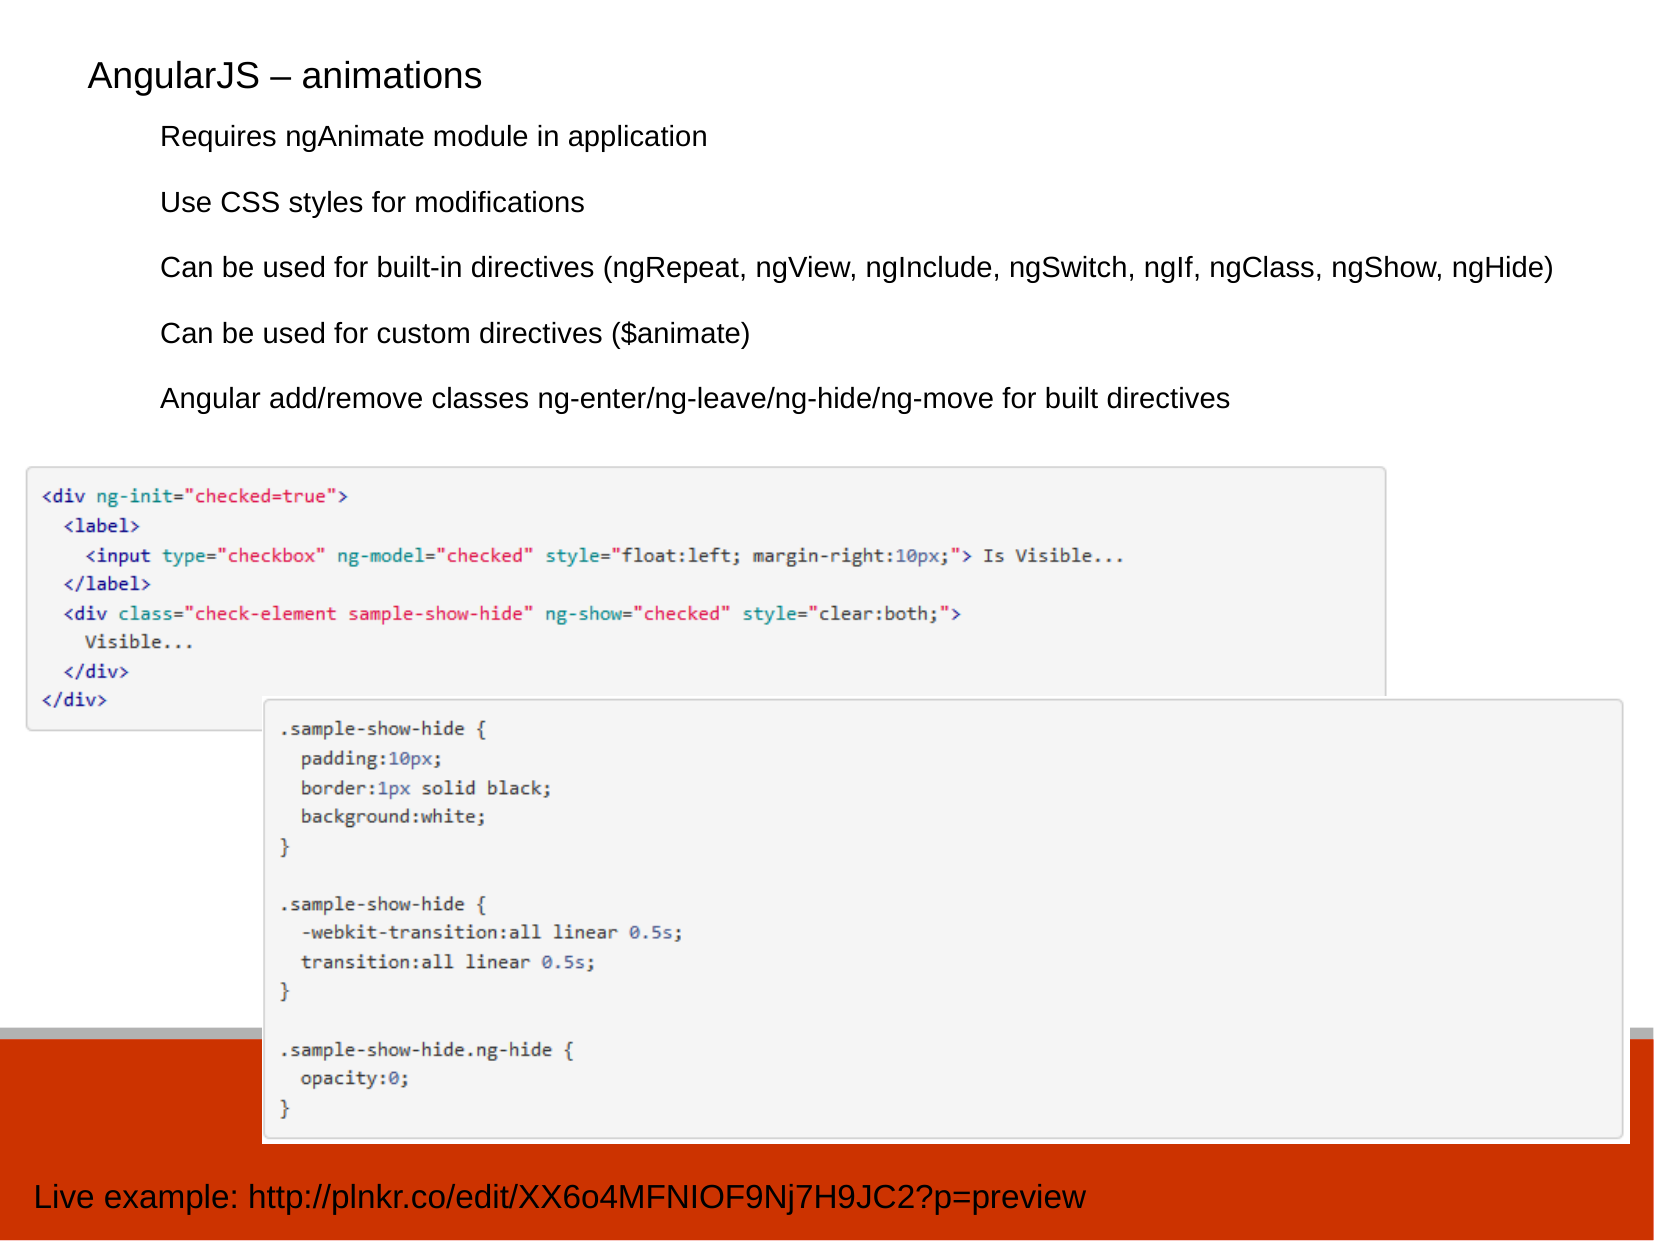

AngularJS – animations
Requires ngAnimate module in application
Use CSS styles for modifications
Can be used for built-in directives (ngRepeat, ngView, ngInclude, ngSwitch, ngIf, ngClass, ngShow, ngHide)
Can be used for custom directives ($animate)
Angular add/remove classes ng-enter/ng-leave/ng-hide/ng-move for built directives
Live example: http://plnkr.co/edit/XX6o4MFNIOF9Nj7H9JC2?p=preview